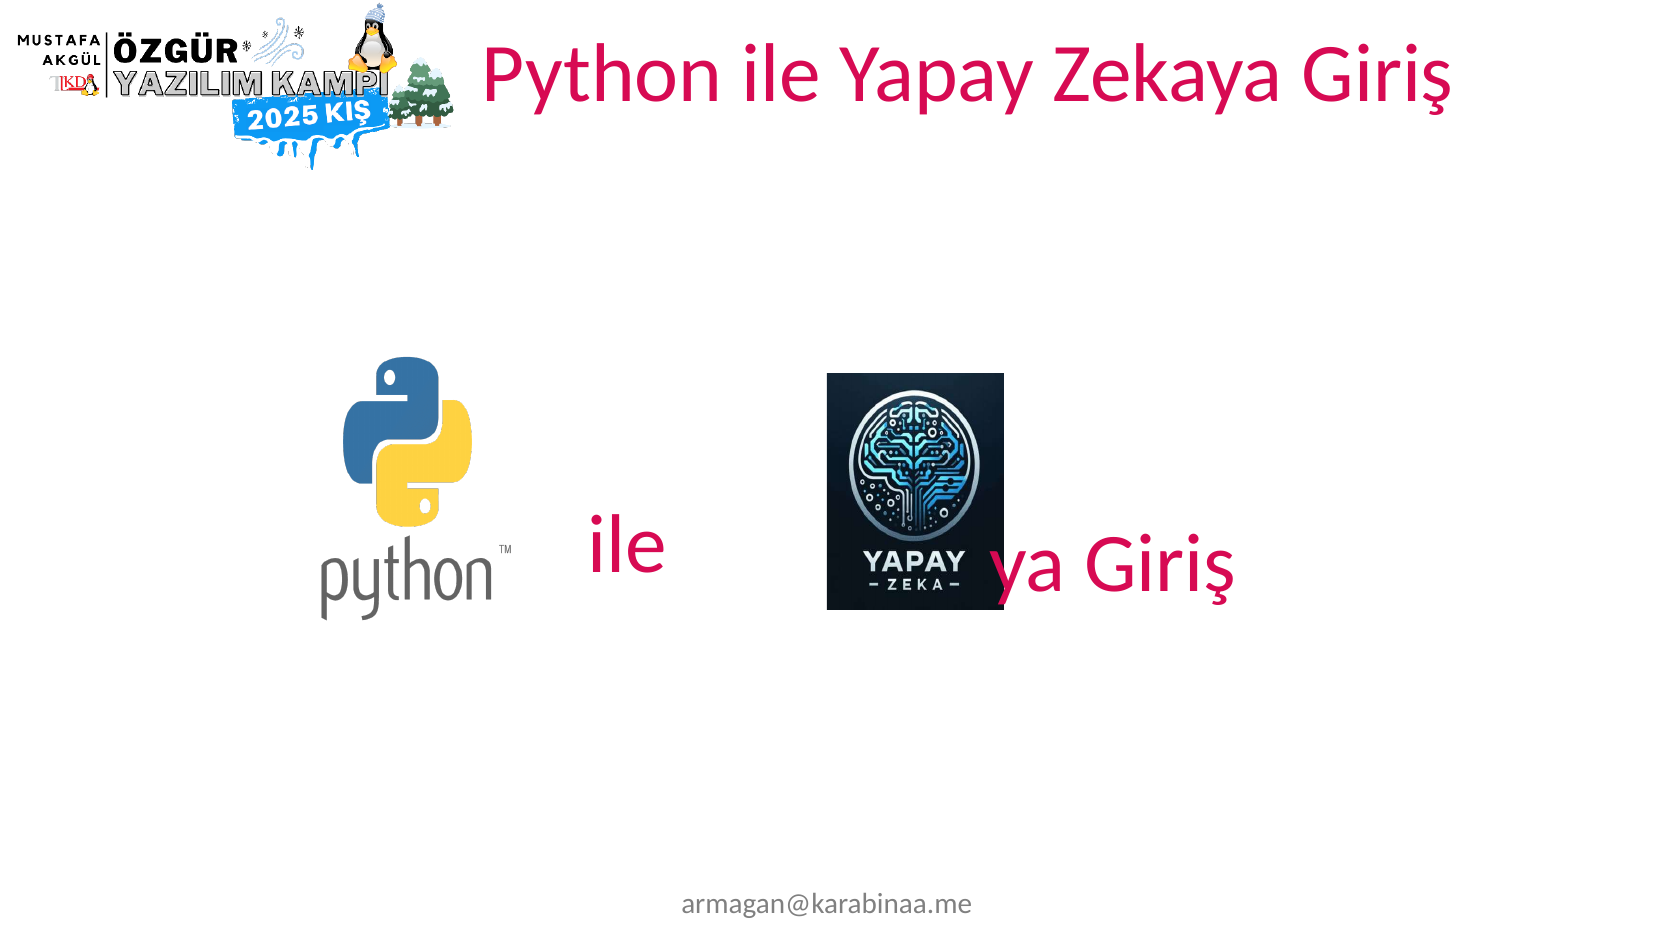

Python ile Yapay Zekaya Giriş
ile
ya Giriş
armagan@karabinaa.me